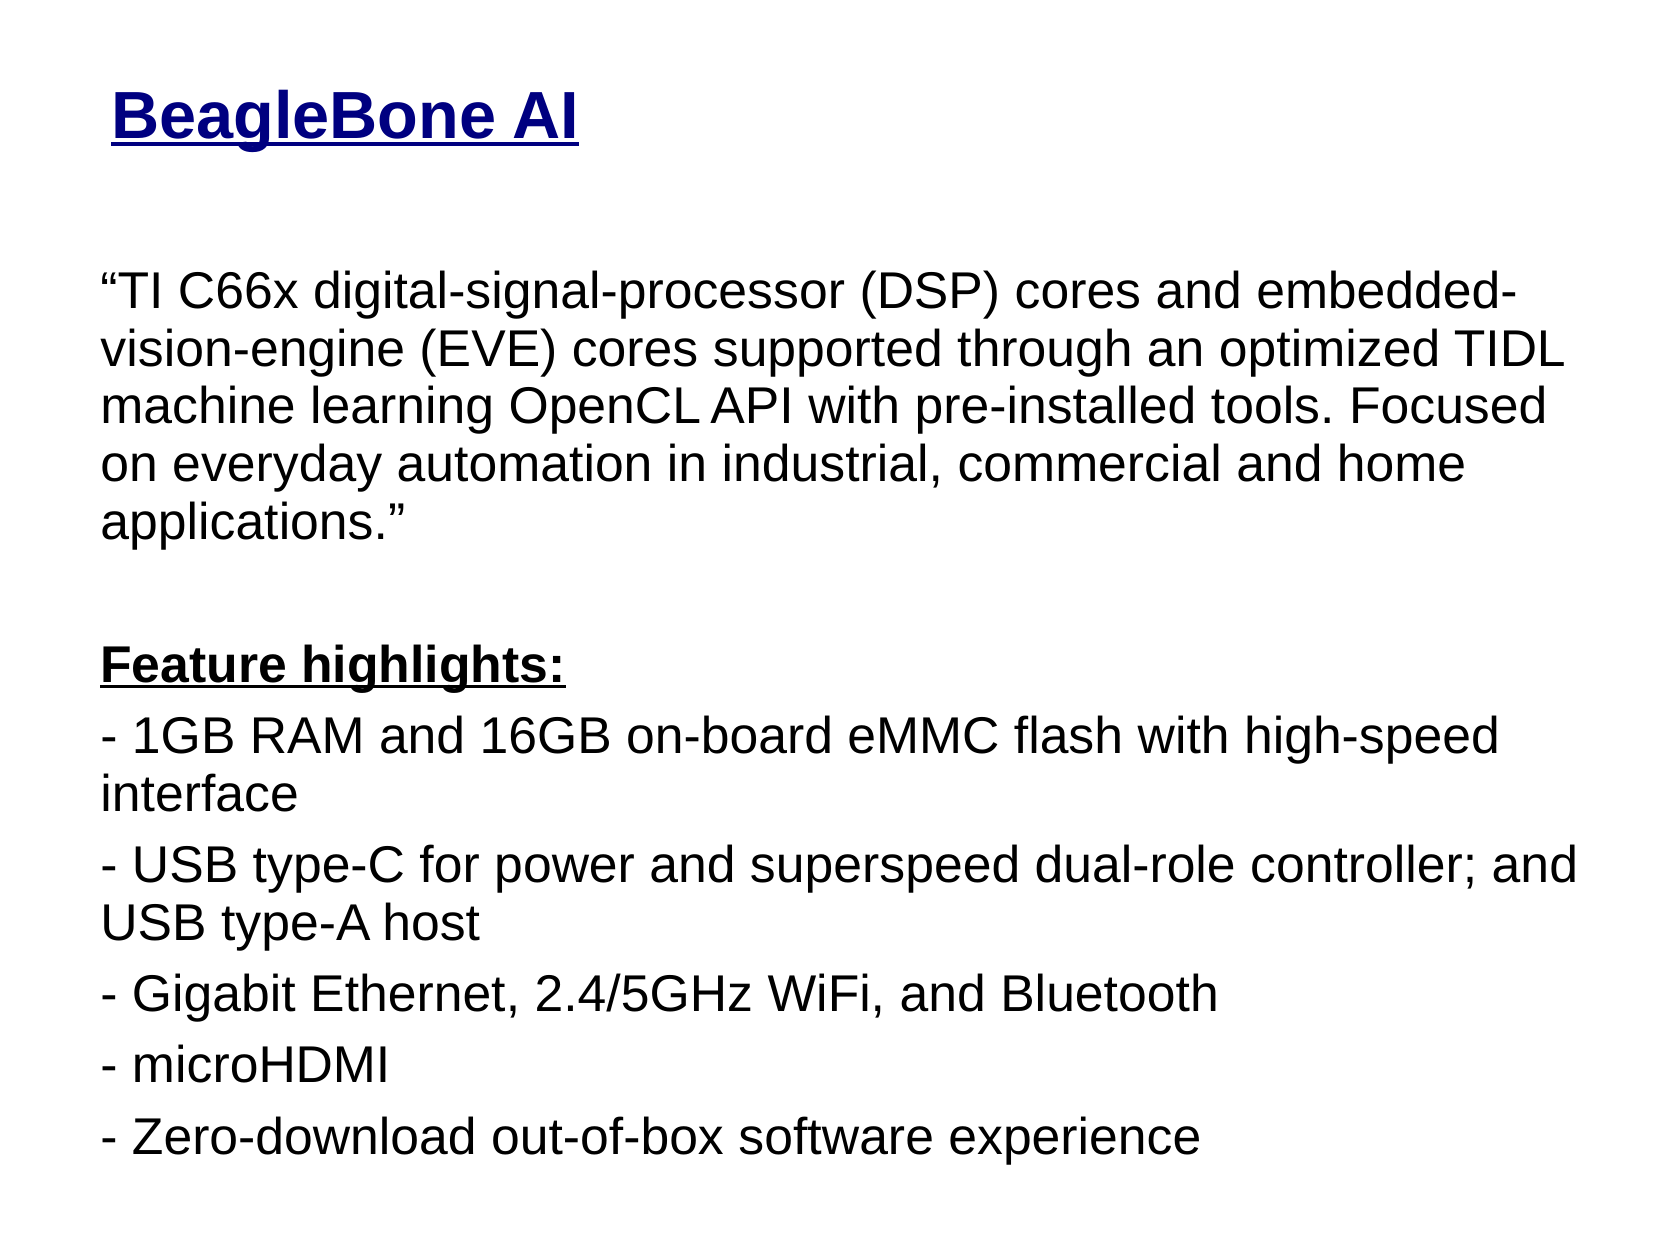

BeagleBone AI
# “TI C66x digital-signal-processor (DSP) cores and embedded-vision-engine (EVE) cores supported through an optimized TIDL machine learning OpenCL API with pre-installed tools. Focused on everyday automation in industrial, commercial and home applications.”
Feature highlights:
- 1GB RAM and 16GB on-board eMMC flash with high-speed interface
- USB type-C for power and superspeed dual-role controller; and USB type-A host
- Gigabit Ethernet, 2.4/5GHz WiFi, and Bluetooth
- microHDMI
- Zero-download out-of-box software experience